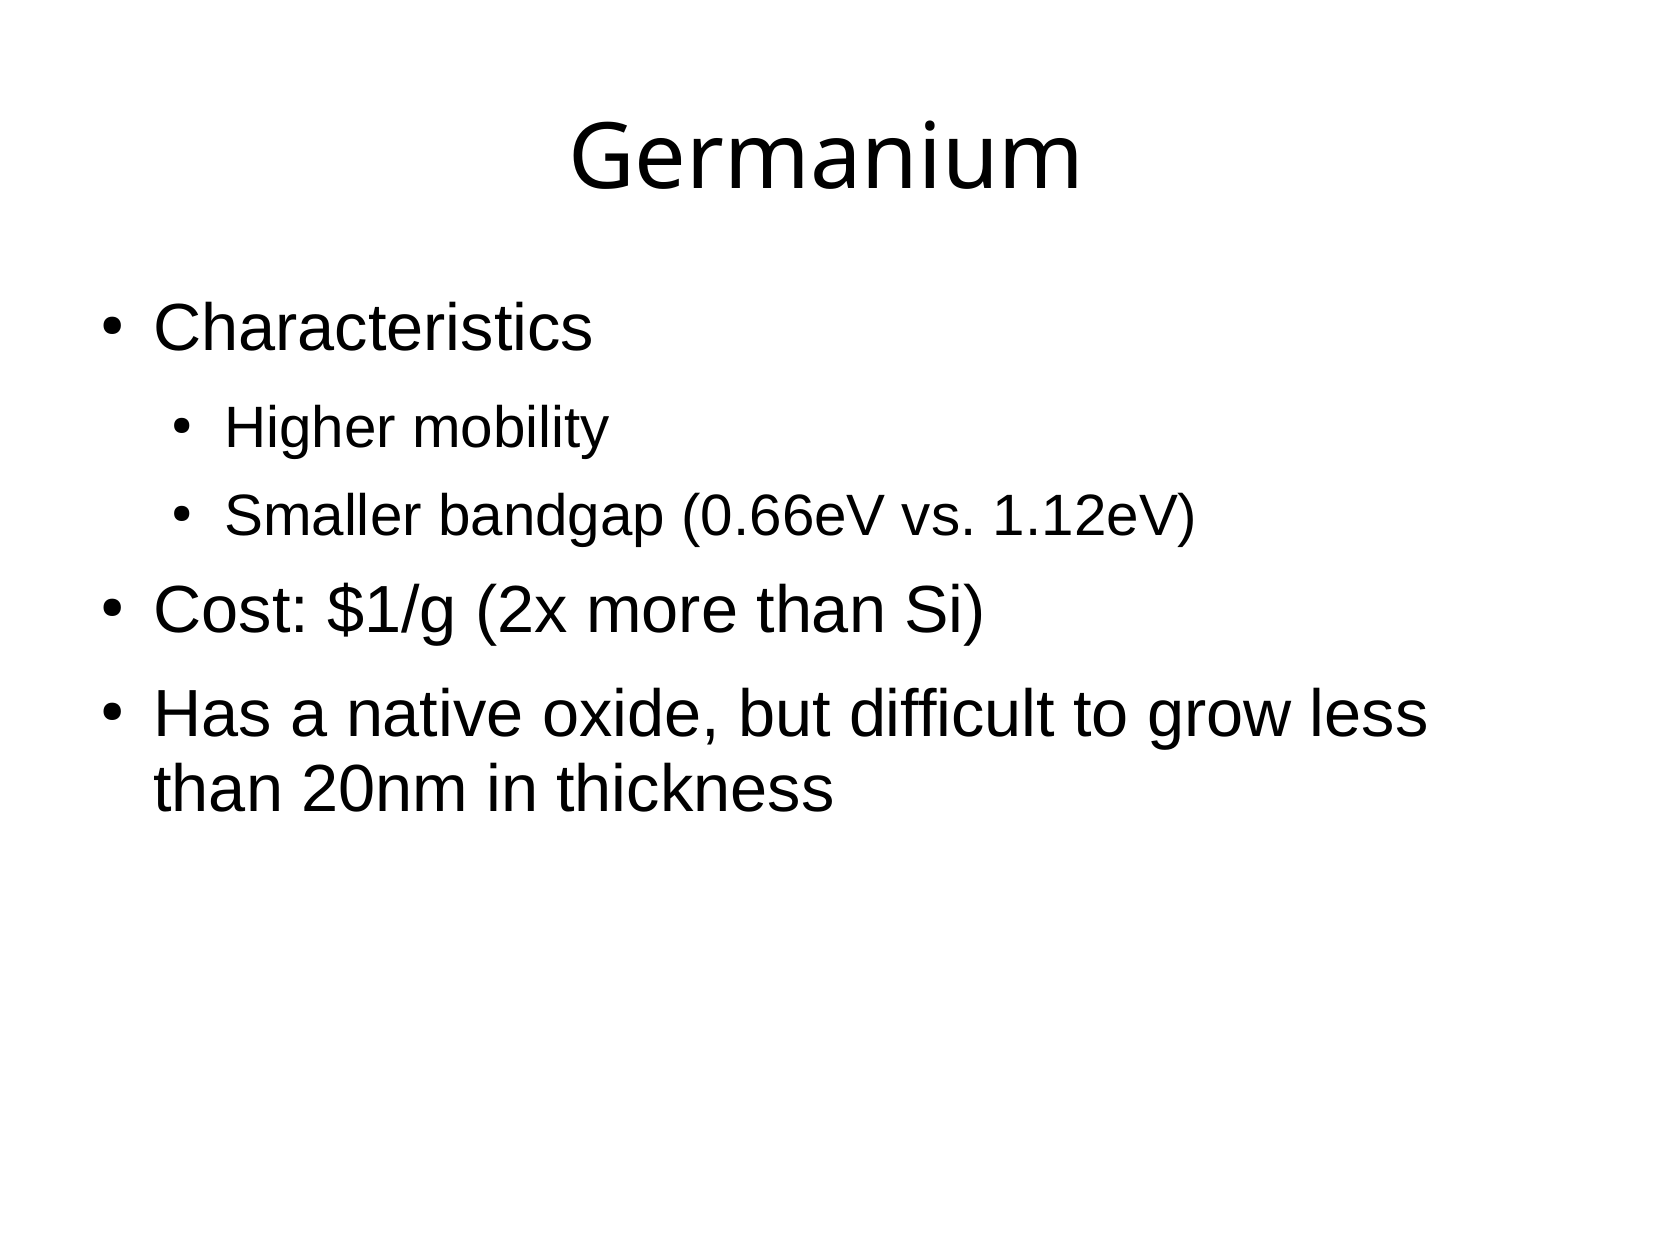

# Germanium
Characteristics
Higher mobility
Smaller bandgap (0.66eV vs. 1.12eV)
Cost: $1/g (2x more than Si)
Has a native oxide, but difficult to grow less than 20nm in thickness